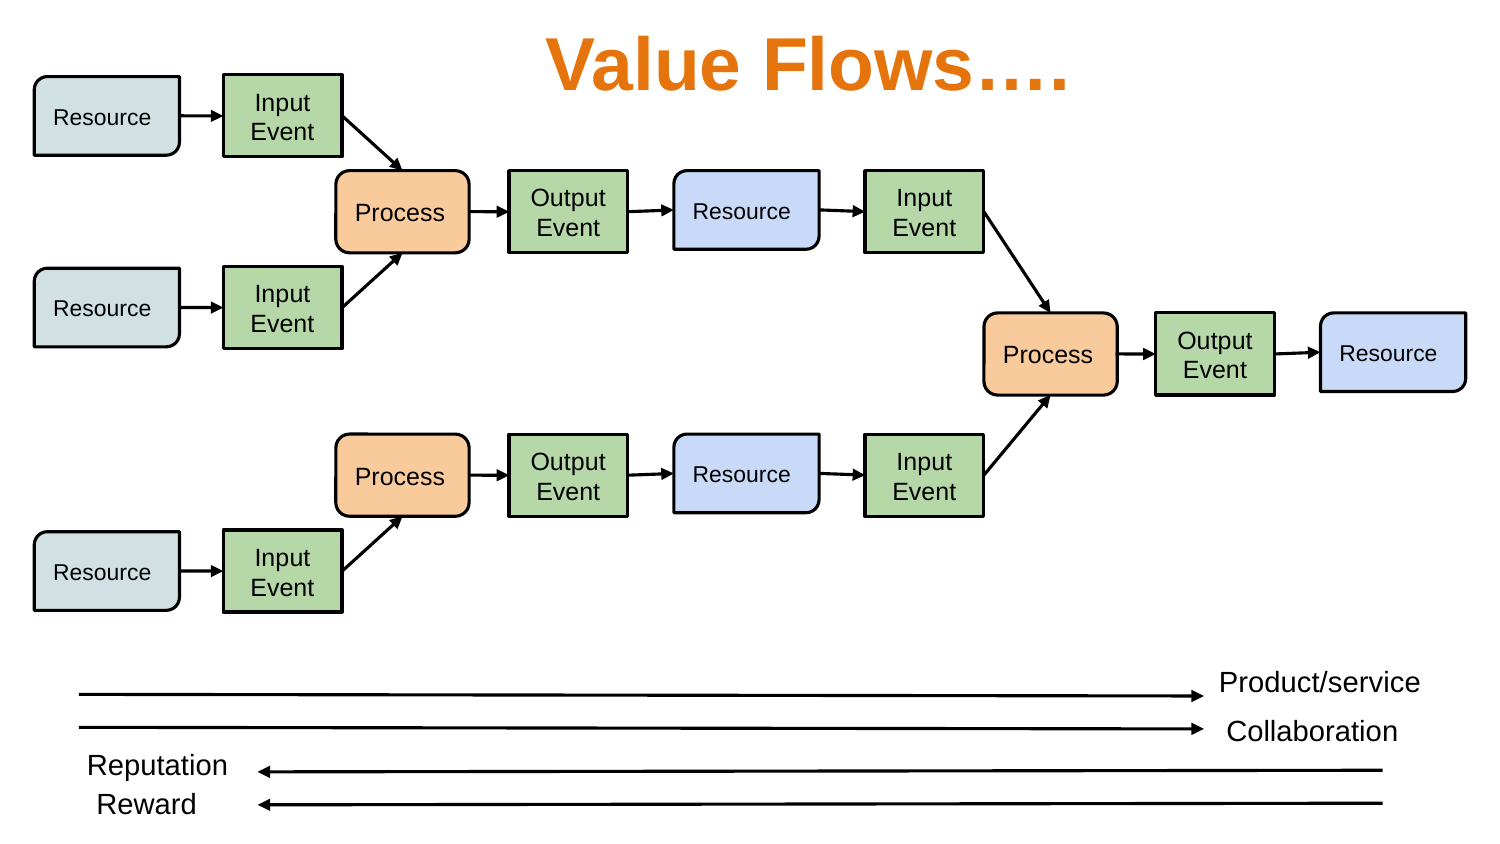

Value Flows….
Input
Event
Resource
Process
Output
Event
Resource
Input
Event
Input
Event
Resource
Process
Output
Event
Resource
Process
Output
Event
Resource
Input
Event
Input
Event
Resource
Product/service
Collaboration
Reputation
Reward